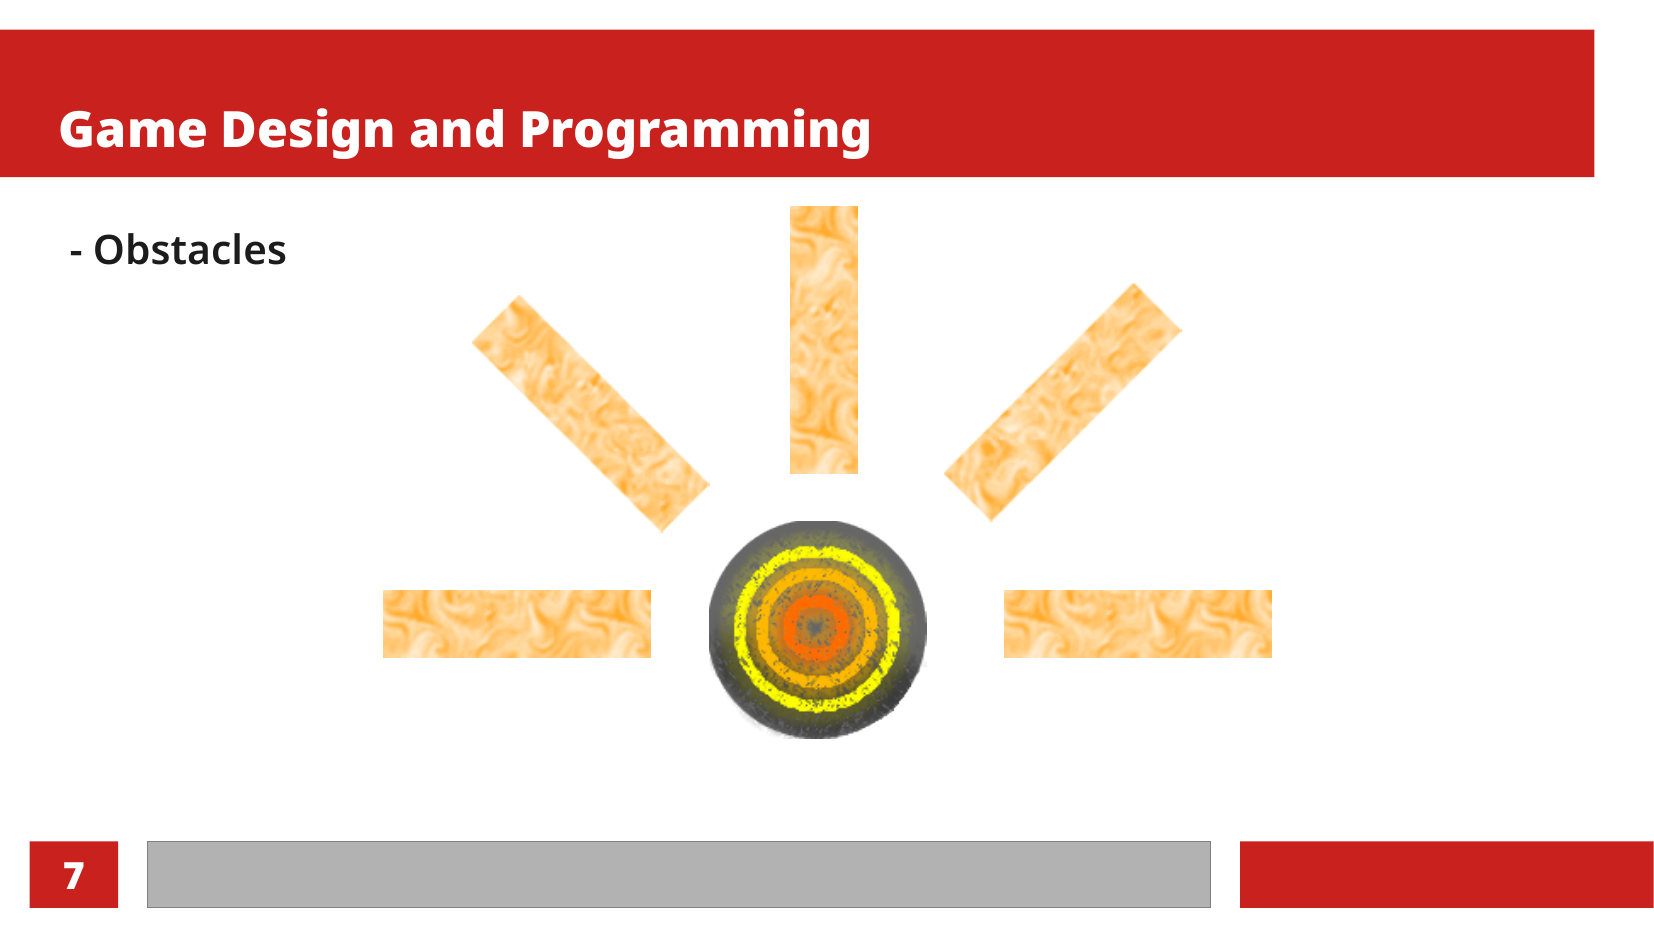

# Game Design and Programming
 - Obstacles
7